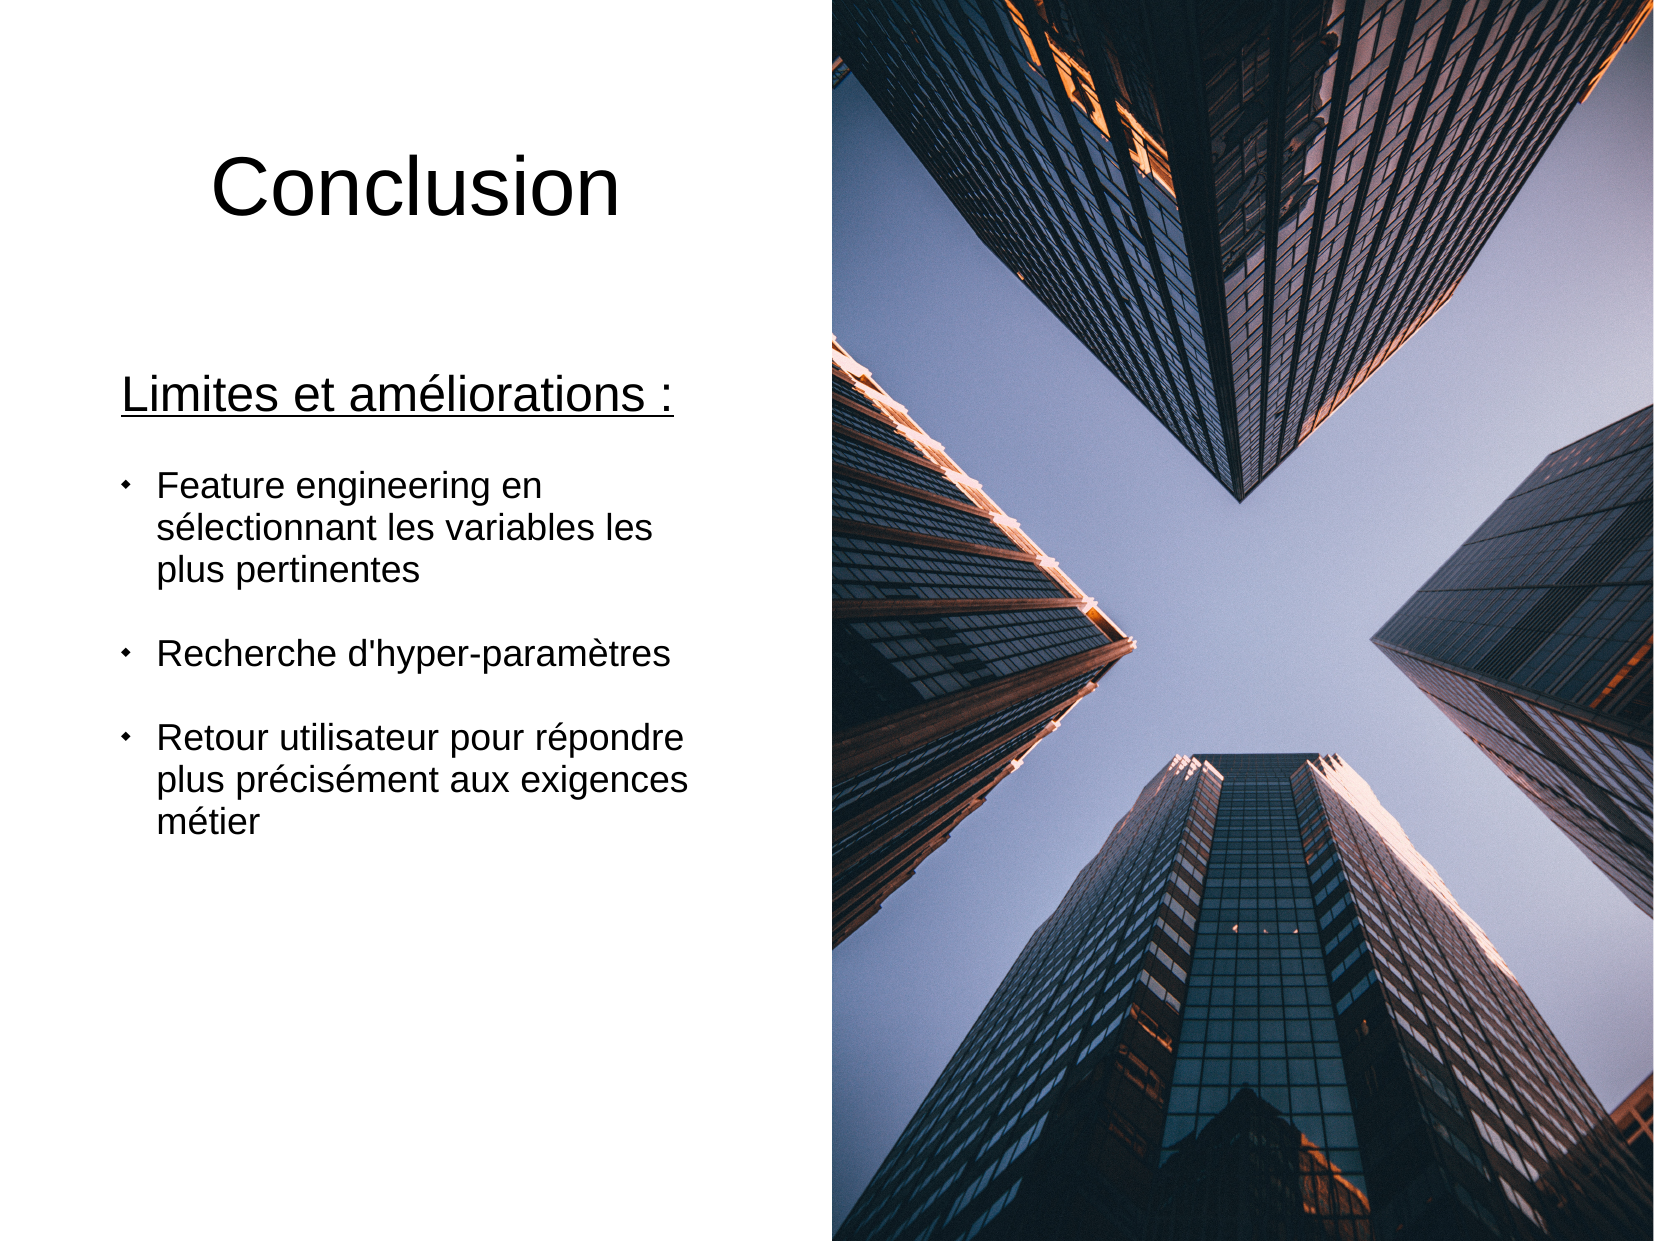

# Conclusion
Limites et améliorations :
Feature engineering en sélectionnant les variables les plus pertinentes
Recherche d'hyper-paramètres
Retour utilisateur pour répondre plus précisément aux exigences métier
22